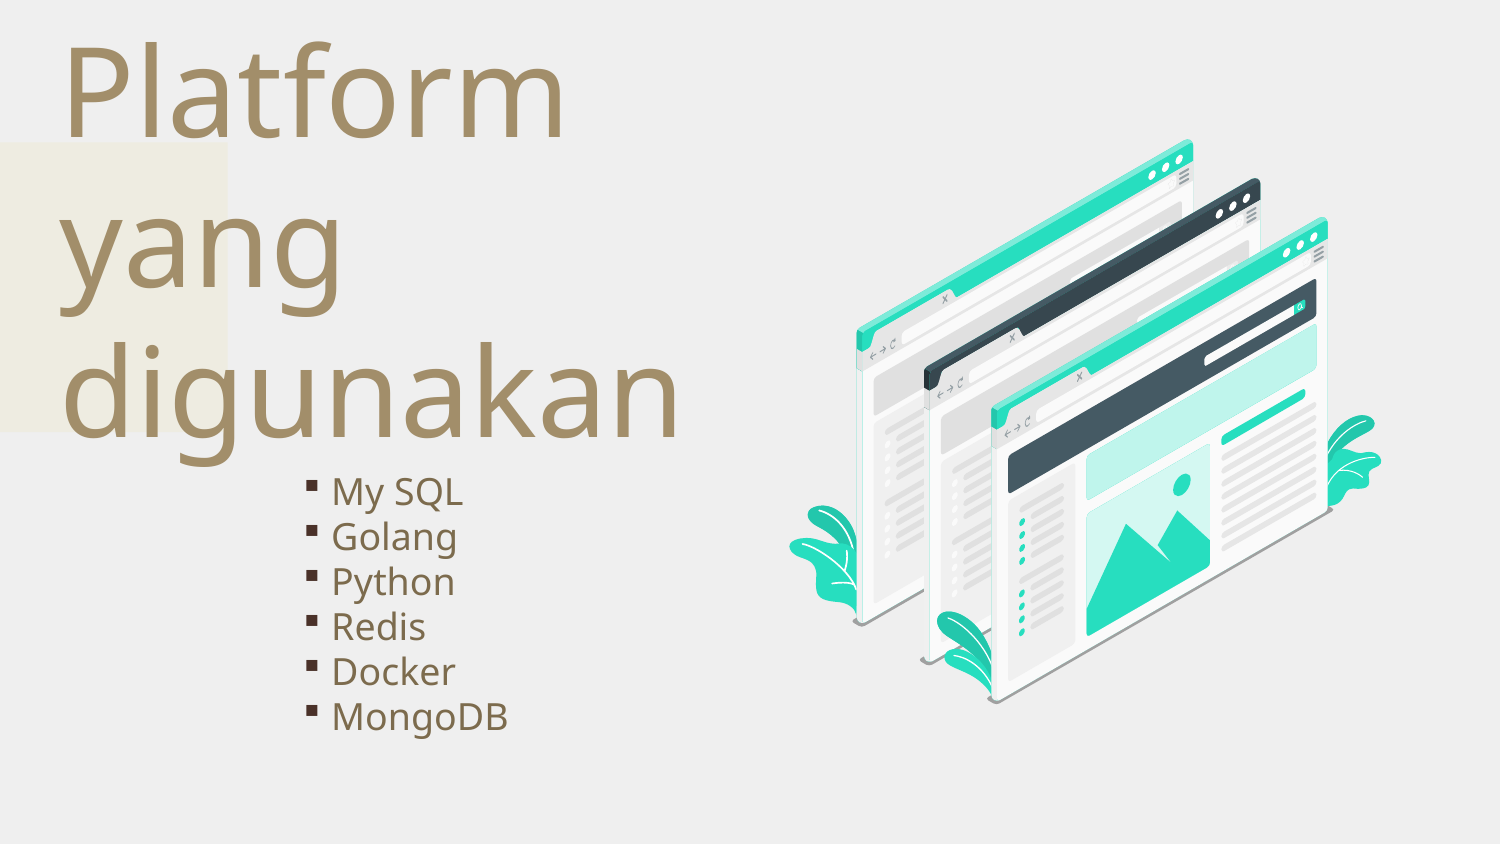

Platform yang digunakan
My SQL
Golang
Python
Redis
Docker
MongoDB